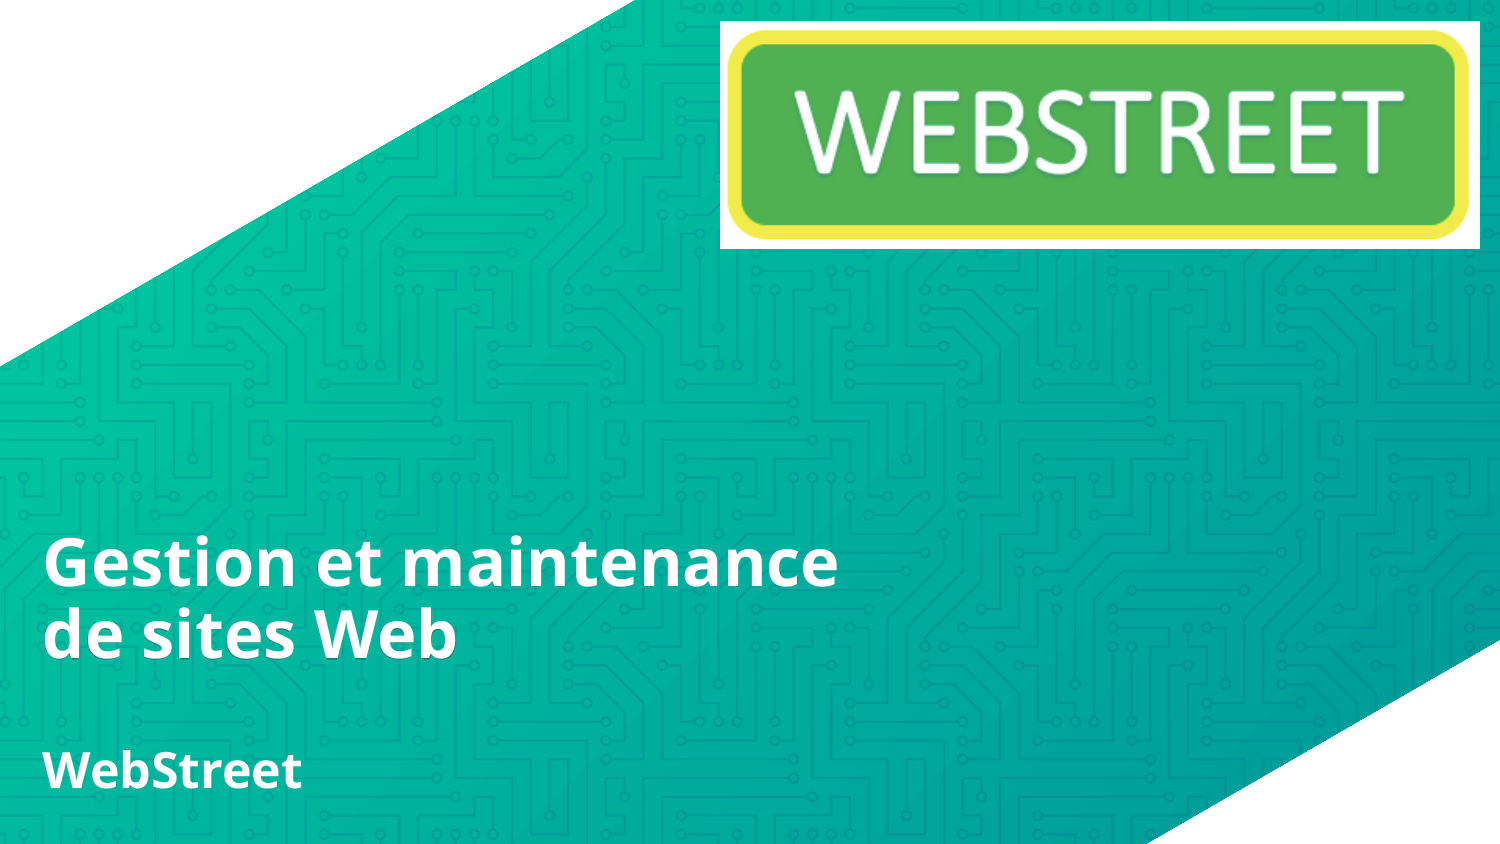

# Gestion et maintenance de sites Web WebStreet